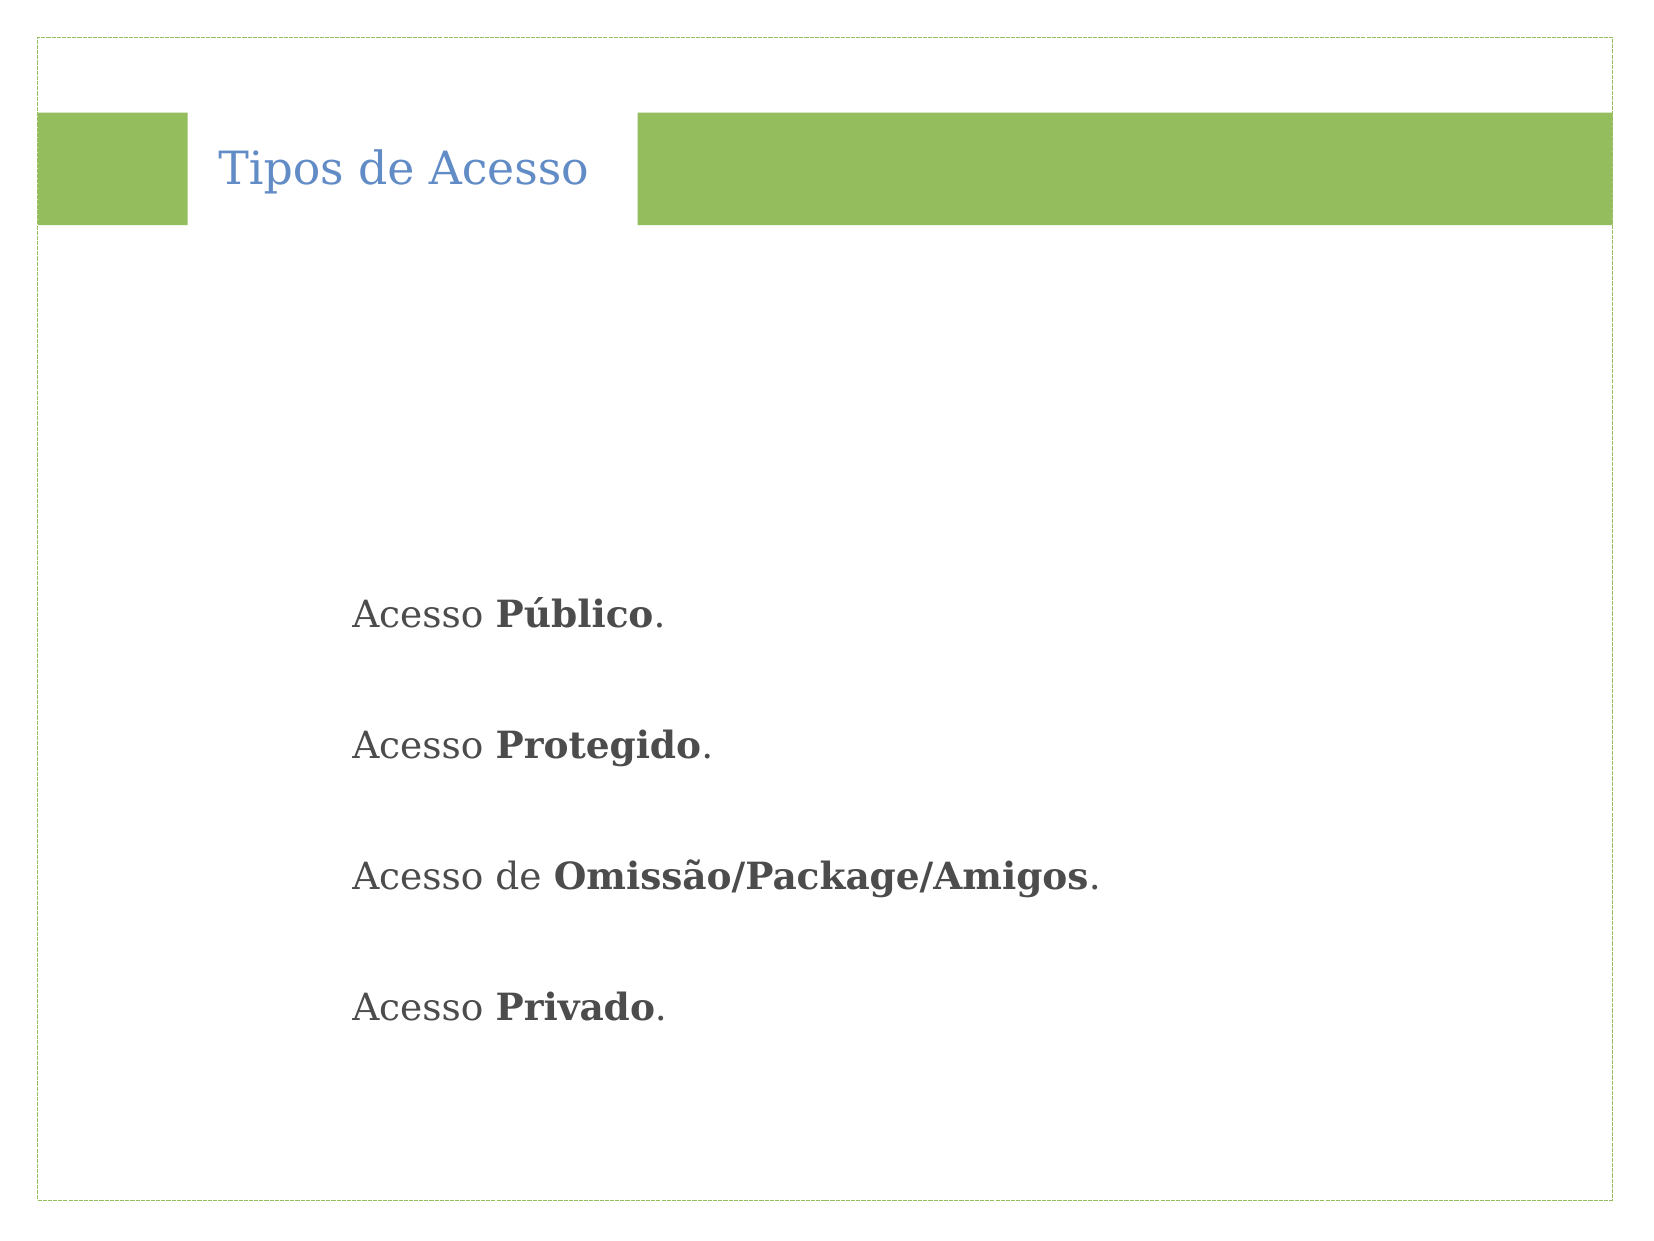

Tipos de Acesso
Acesso Público.
Acesso Protegido.
Acesso de Omissão/Package/Amigos.
Acesso Privado.